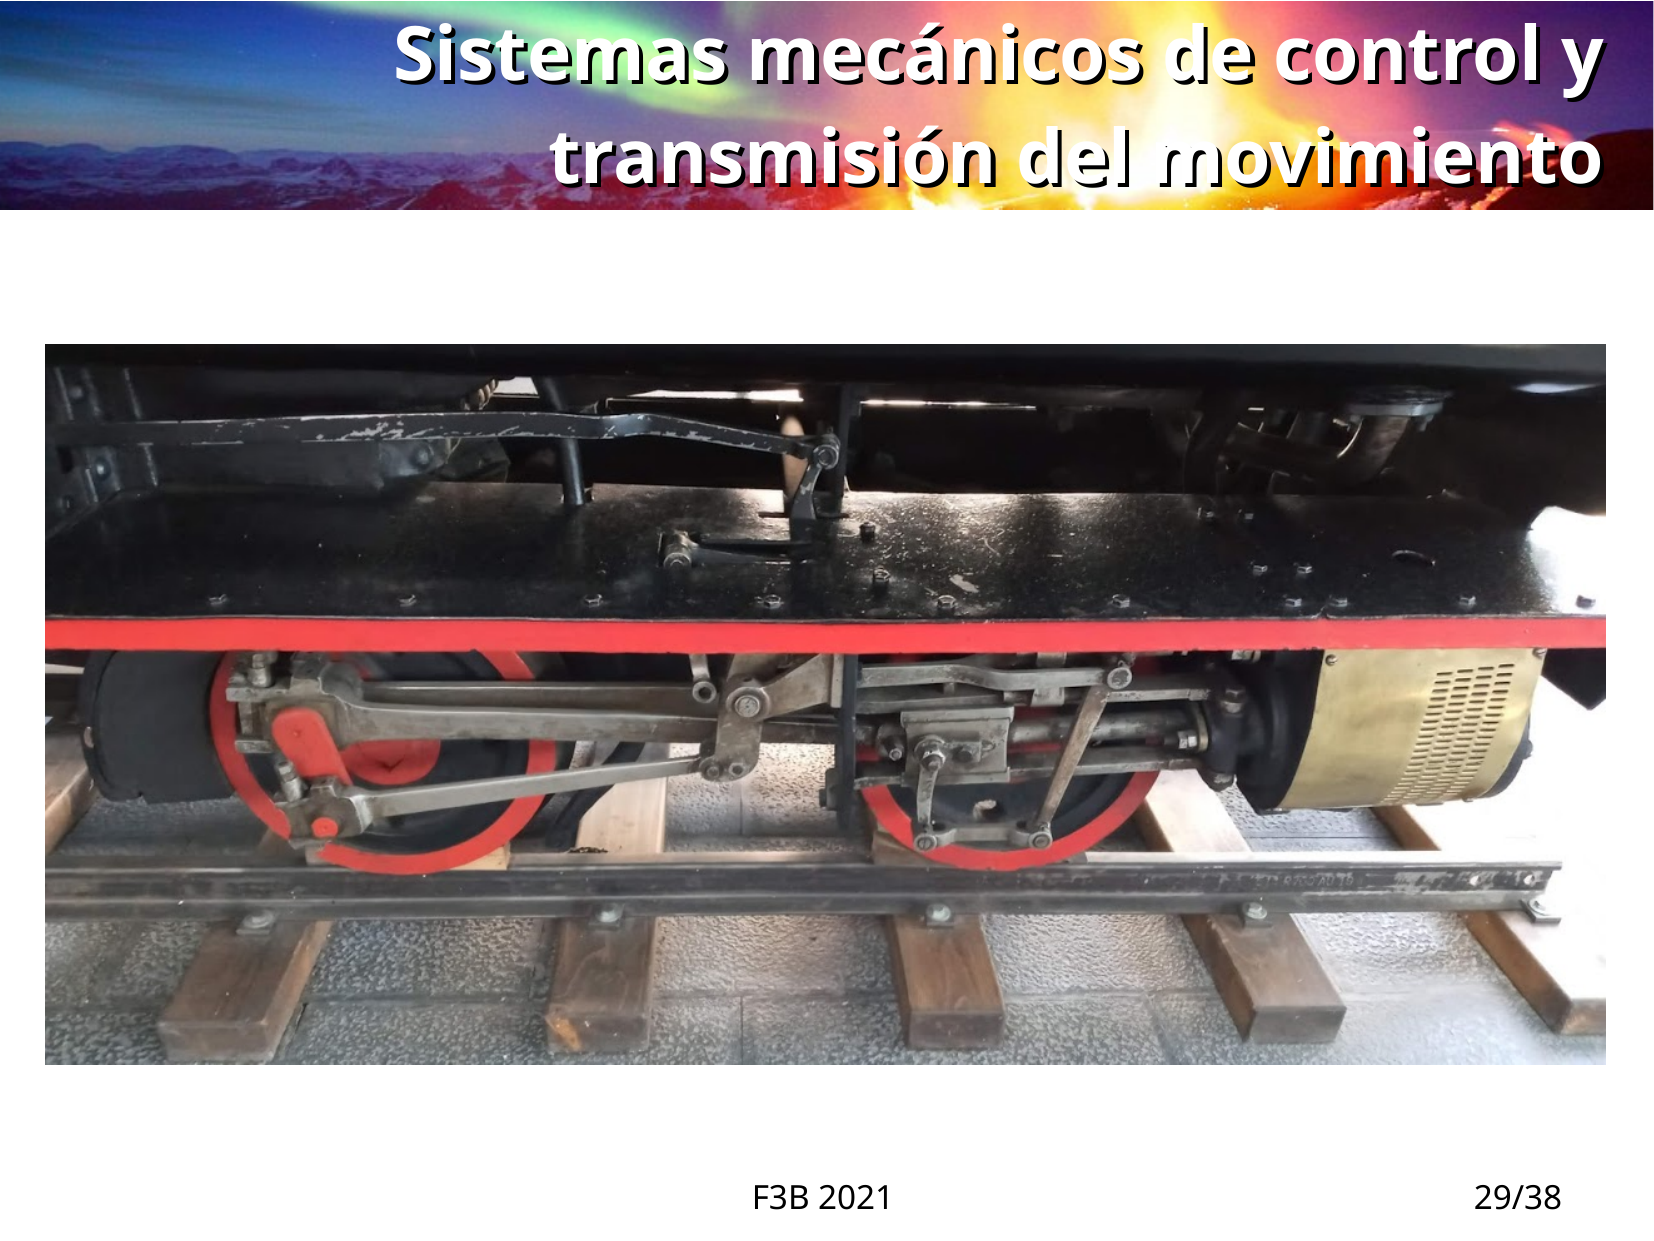

# Sistemas mecánicos de control y transmisión del movimiento
F3B 2021
29